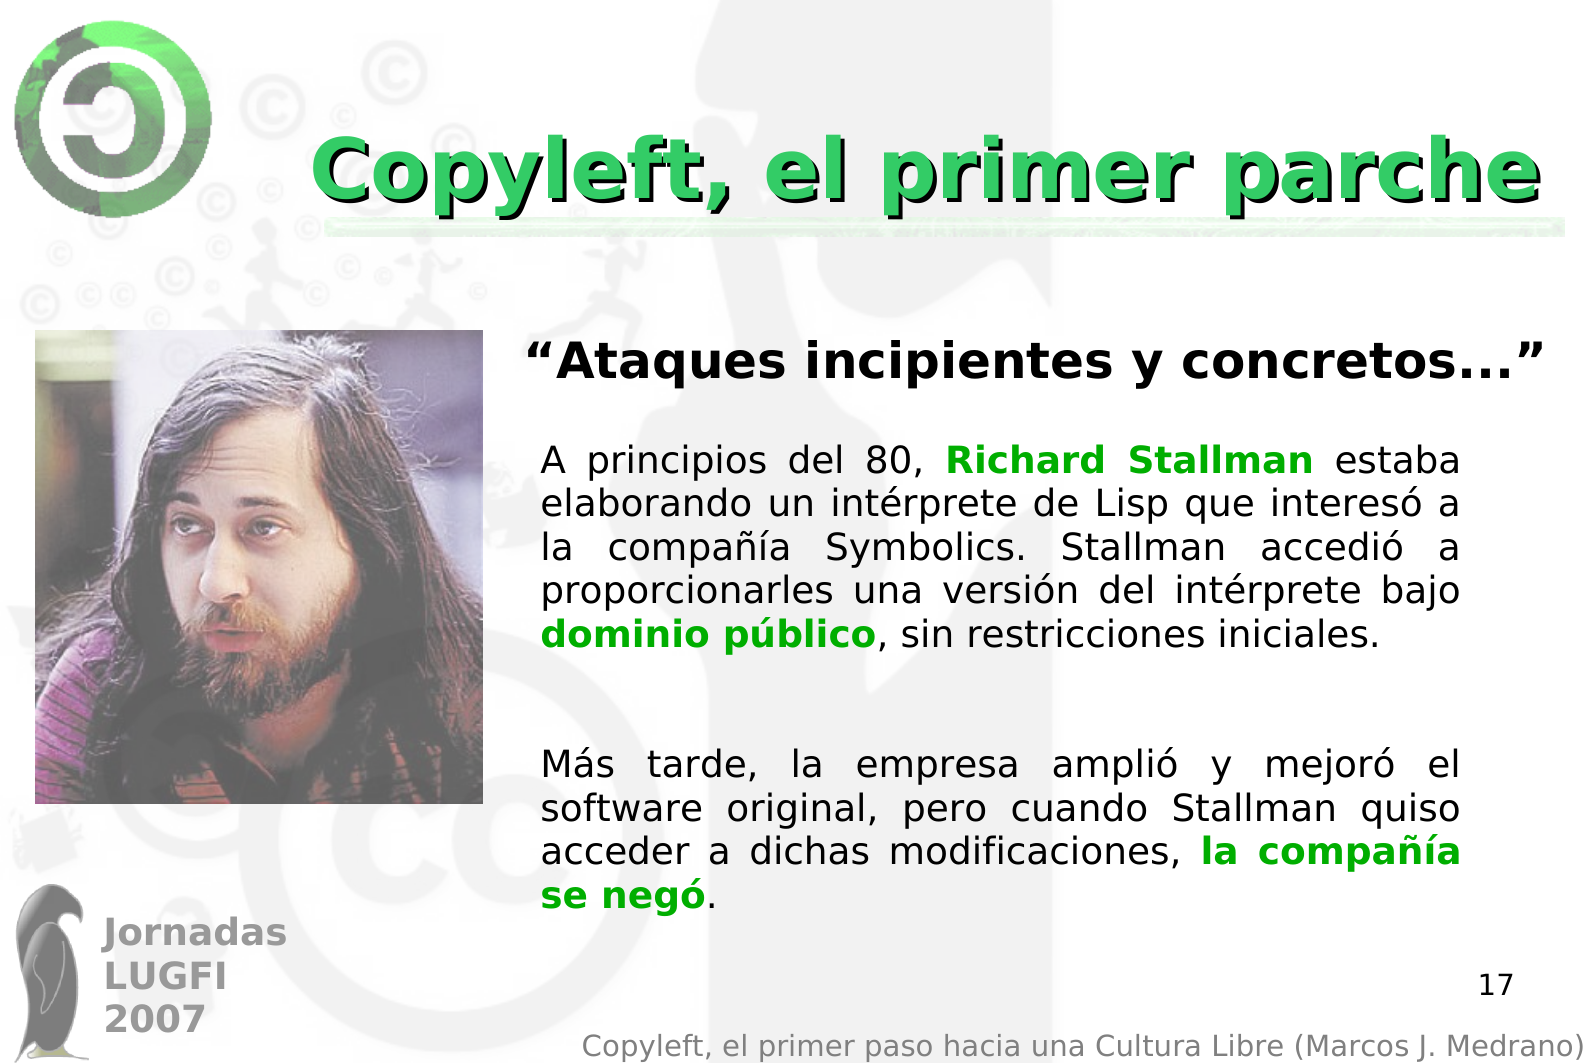

Copyleft, el primer parche
“Ataques incipientes y concretos...”
A principios del 80, Richard Stallman estaba elaborando un intérprete de Lisp que interesó a la compañía Symbolics. Stallman accedió a proporcionarles una versión del intérprete bajo dominio público, sin restricciones iniciales.
Más tarde, la empresa amplió y mejoró el software original, pero cuando Stallman quiso acceder a dichas modificaciones, la compañía se negó.
17